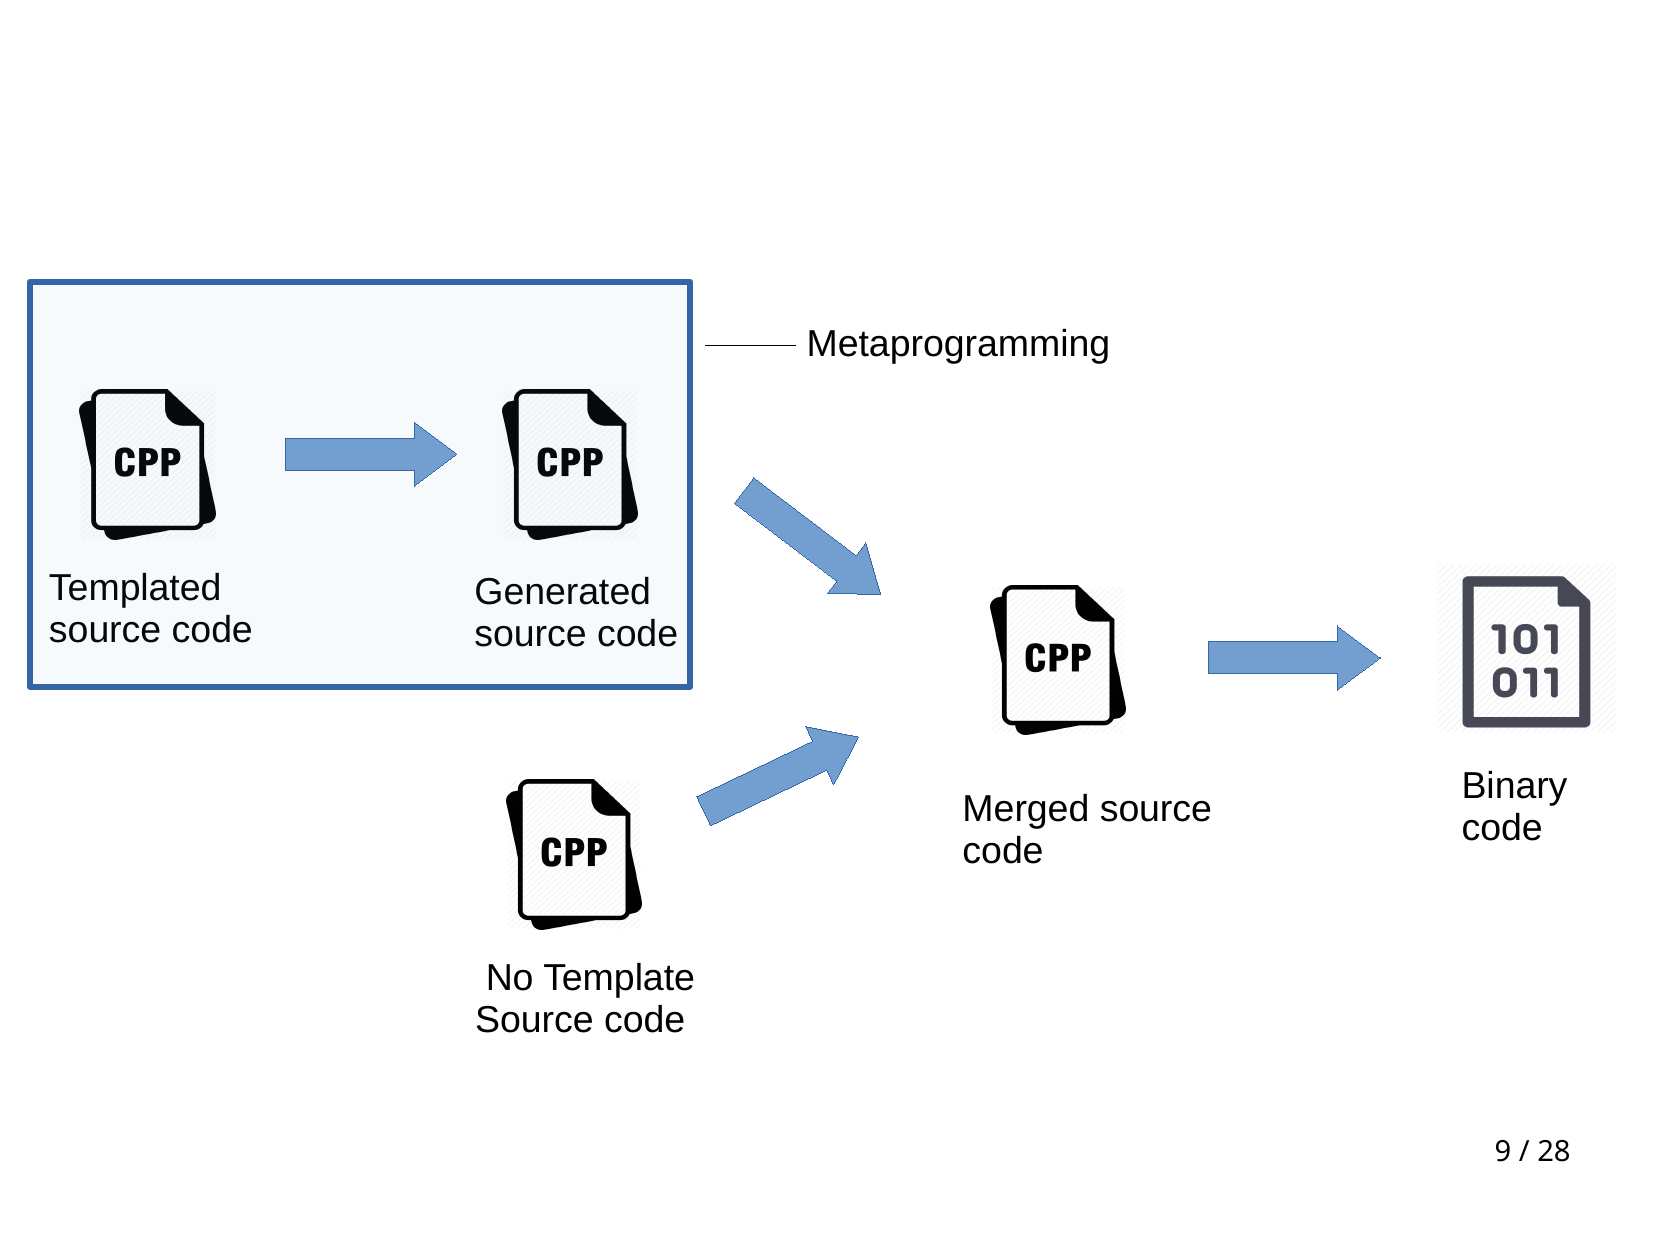

Metaprogramming
Templated source code
Generated source code
Binary code
Merged source code
 No Template Source code
9